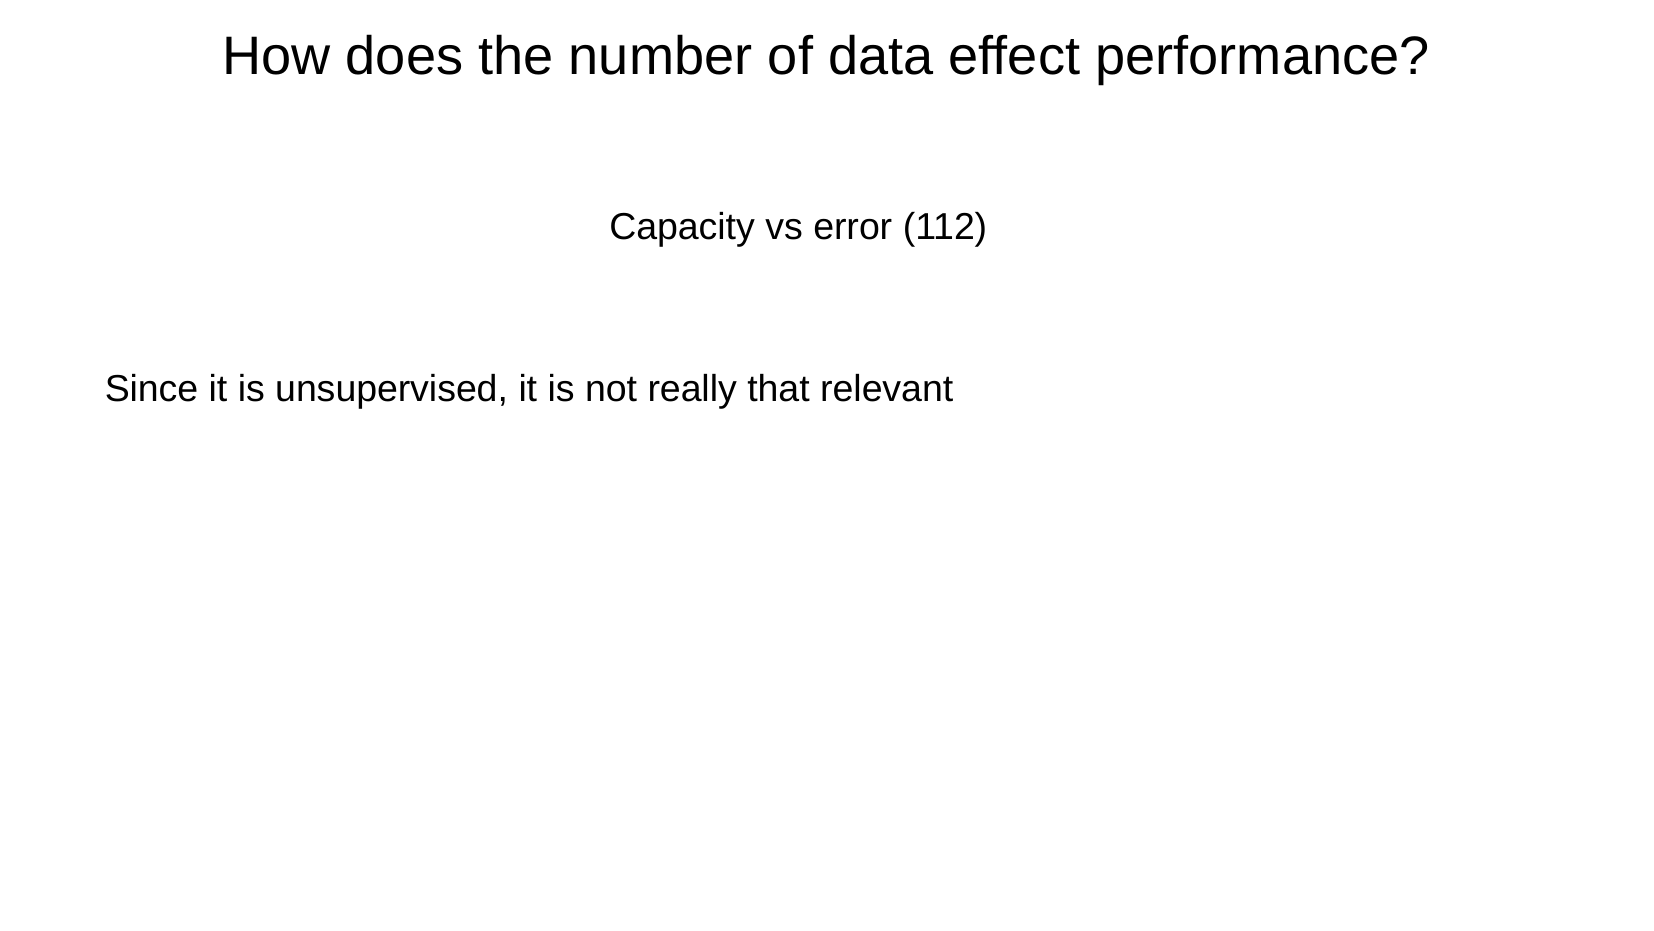

How does the number of data effect performance?
Capacity vs error (112)
Since it is unsupervised, it is not really that relevant